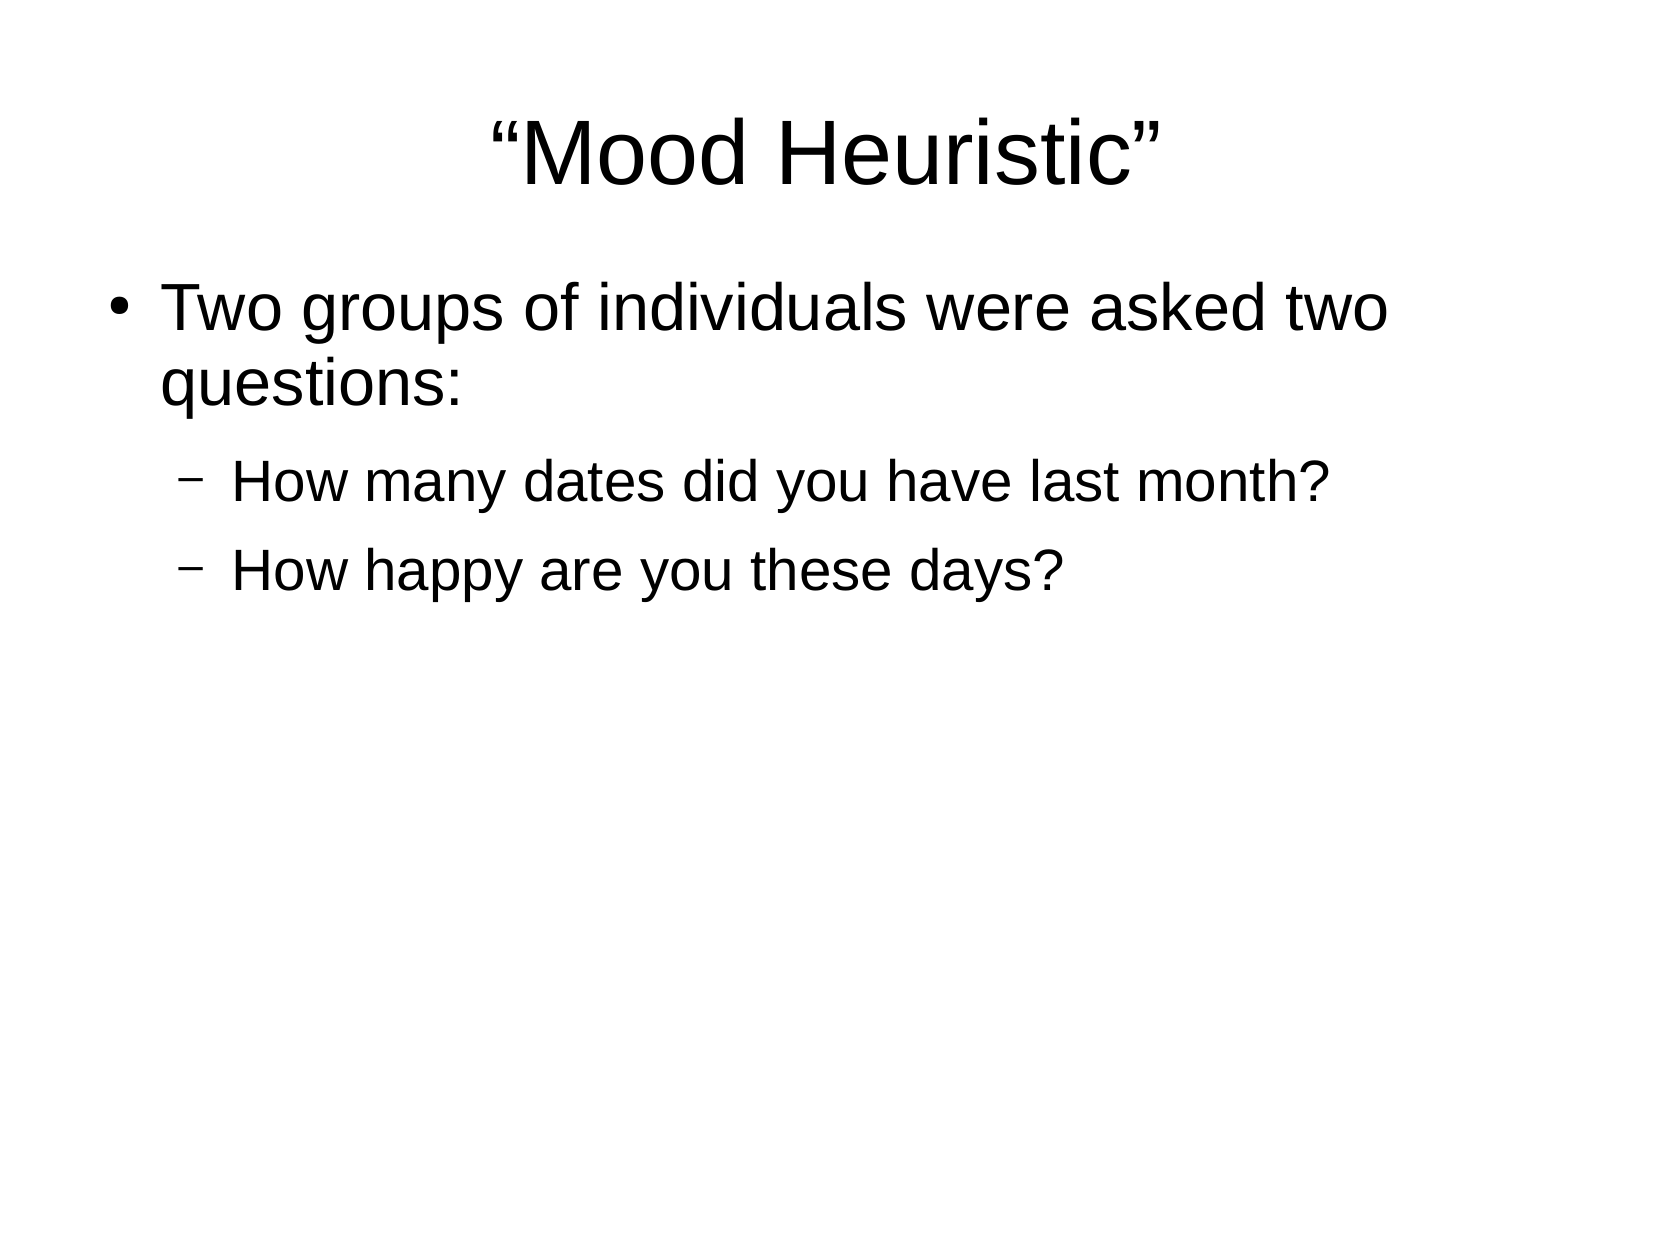

# “Mood Heuristic”
Two groups of individuals were asked two questions:
How many dates did you have last month?
How happy are you these days?